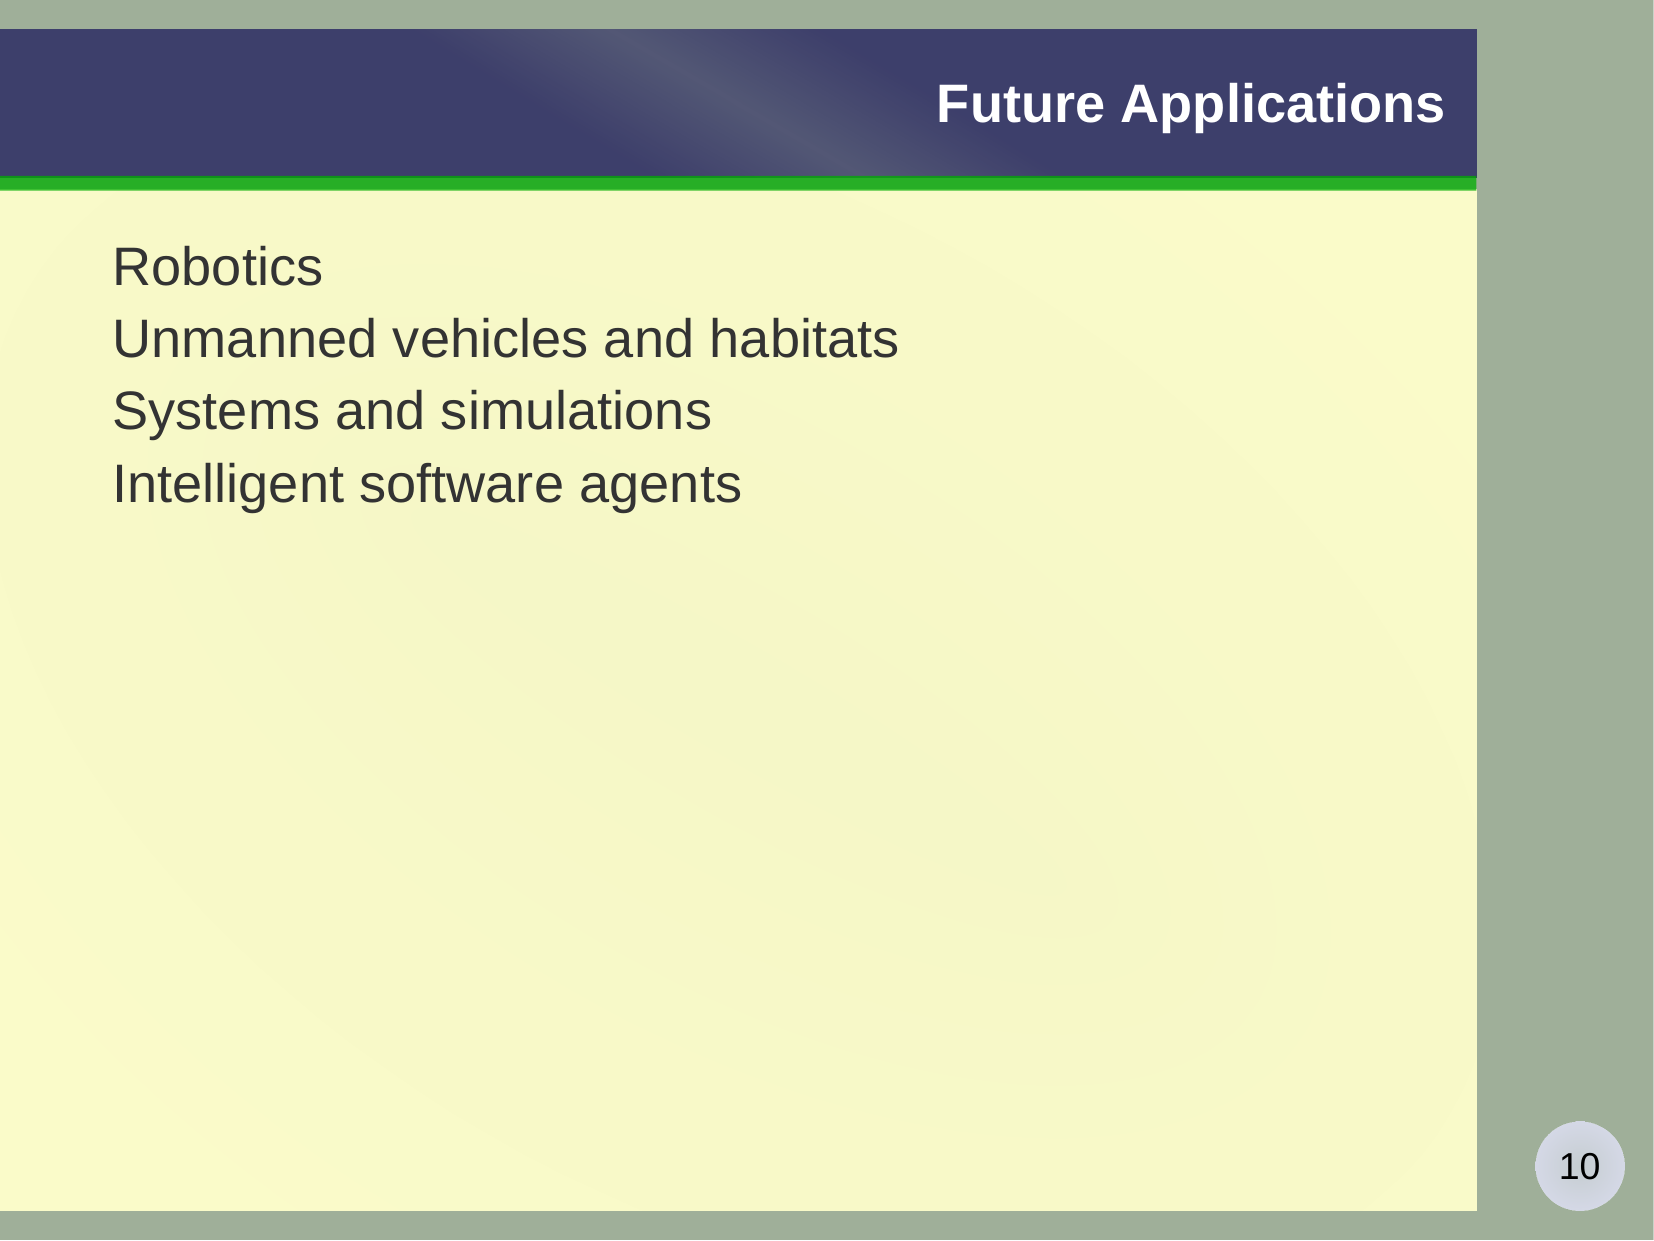

# Future Applications
Robotics
Unmanned vehicles and habitats
Systems and simulations
Intelligent software agents